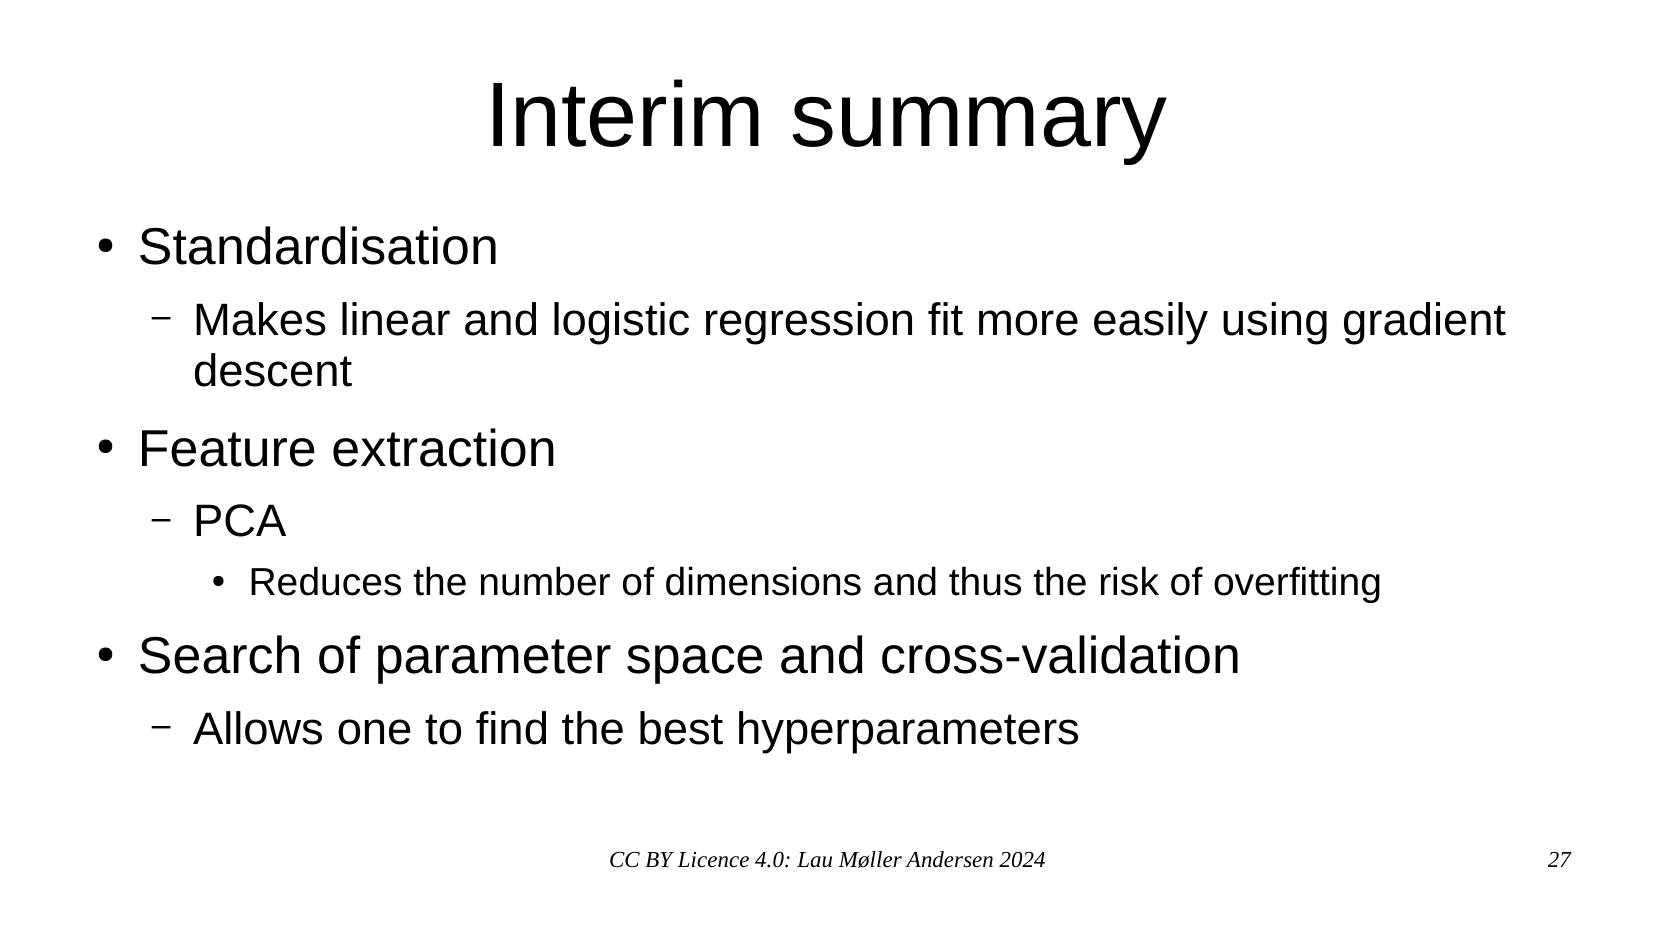

# Interim summary
Standardisation
Makes linear and logistic regression fit more easily using gradient descent
Feature extraction
PCA
Reduces the number of dimensions and thus the risk of overfitting
Search of parameter space and cross-validation
Allows one to find the best hyperparameters
CC BY Licence 4.0: Lau Møller Andersen 2024
27